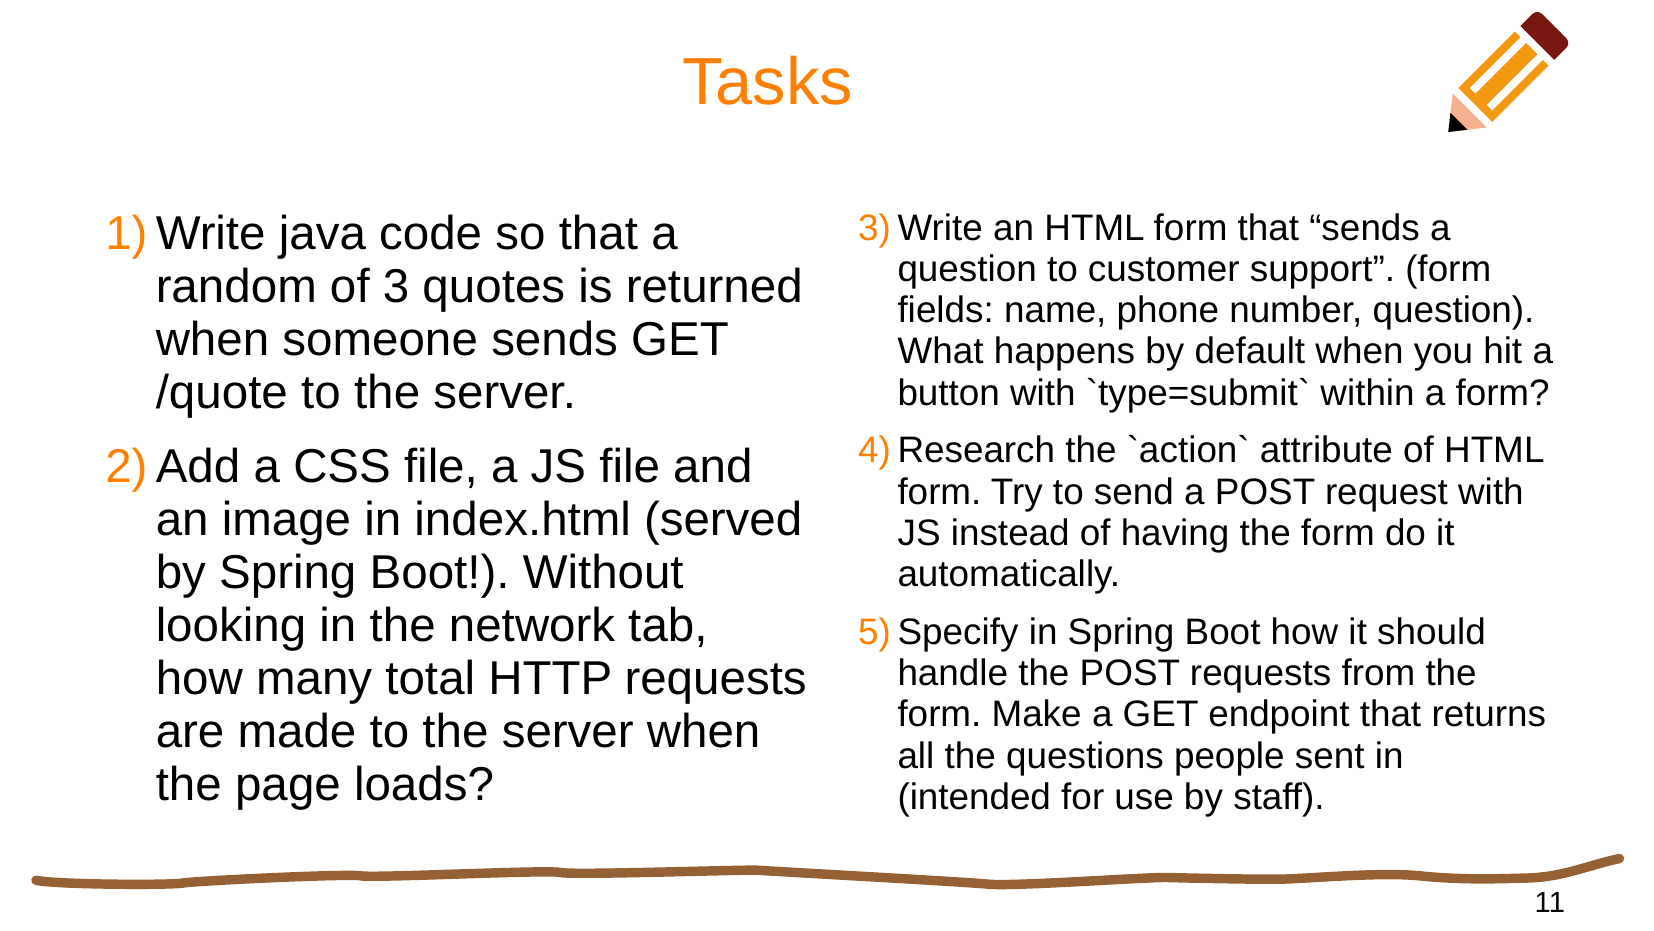

# Tasks
Write java code so that a random of 3 quotes is returned when someone sends GET /quote to the server.
Add a CSS file, a JS file and an image in index.html (served by Spring Boot!). Without looking in the network tab, how many total HTTP requests are made to the server when the page loads?
Write an HTML form that “sends a question to customer support”. (form fields: name, phone number, question). What happens by default when you hit a button with `type=submit` within a form?
Research the `action` attribute of HTML form. Try to send a POST request with JS instead of having the form do it automatically.
Specify in Spring Boot how it should handle the POST requests from the form. Make a GET endpoint that returns all the questions people sent in (intended for use by staff).
11